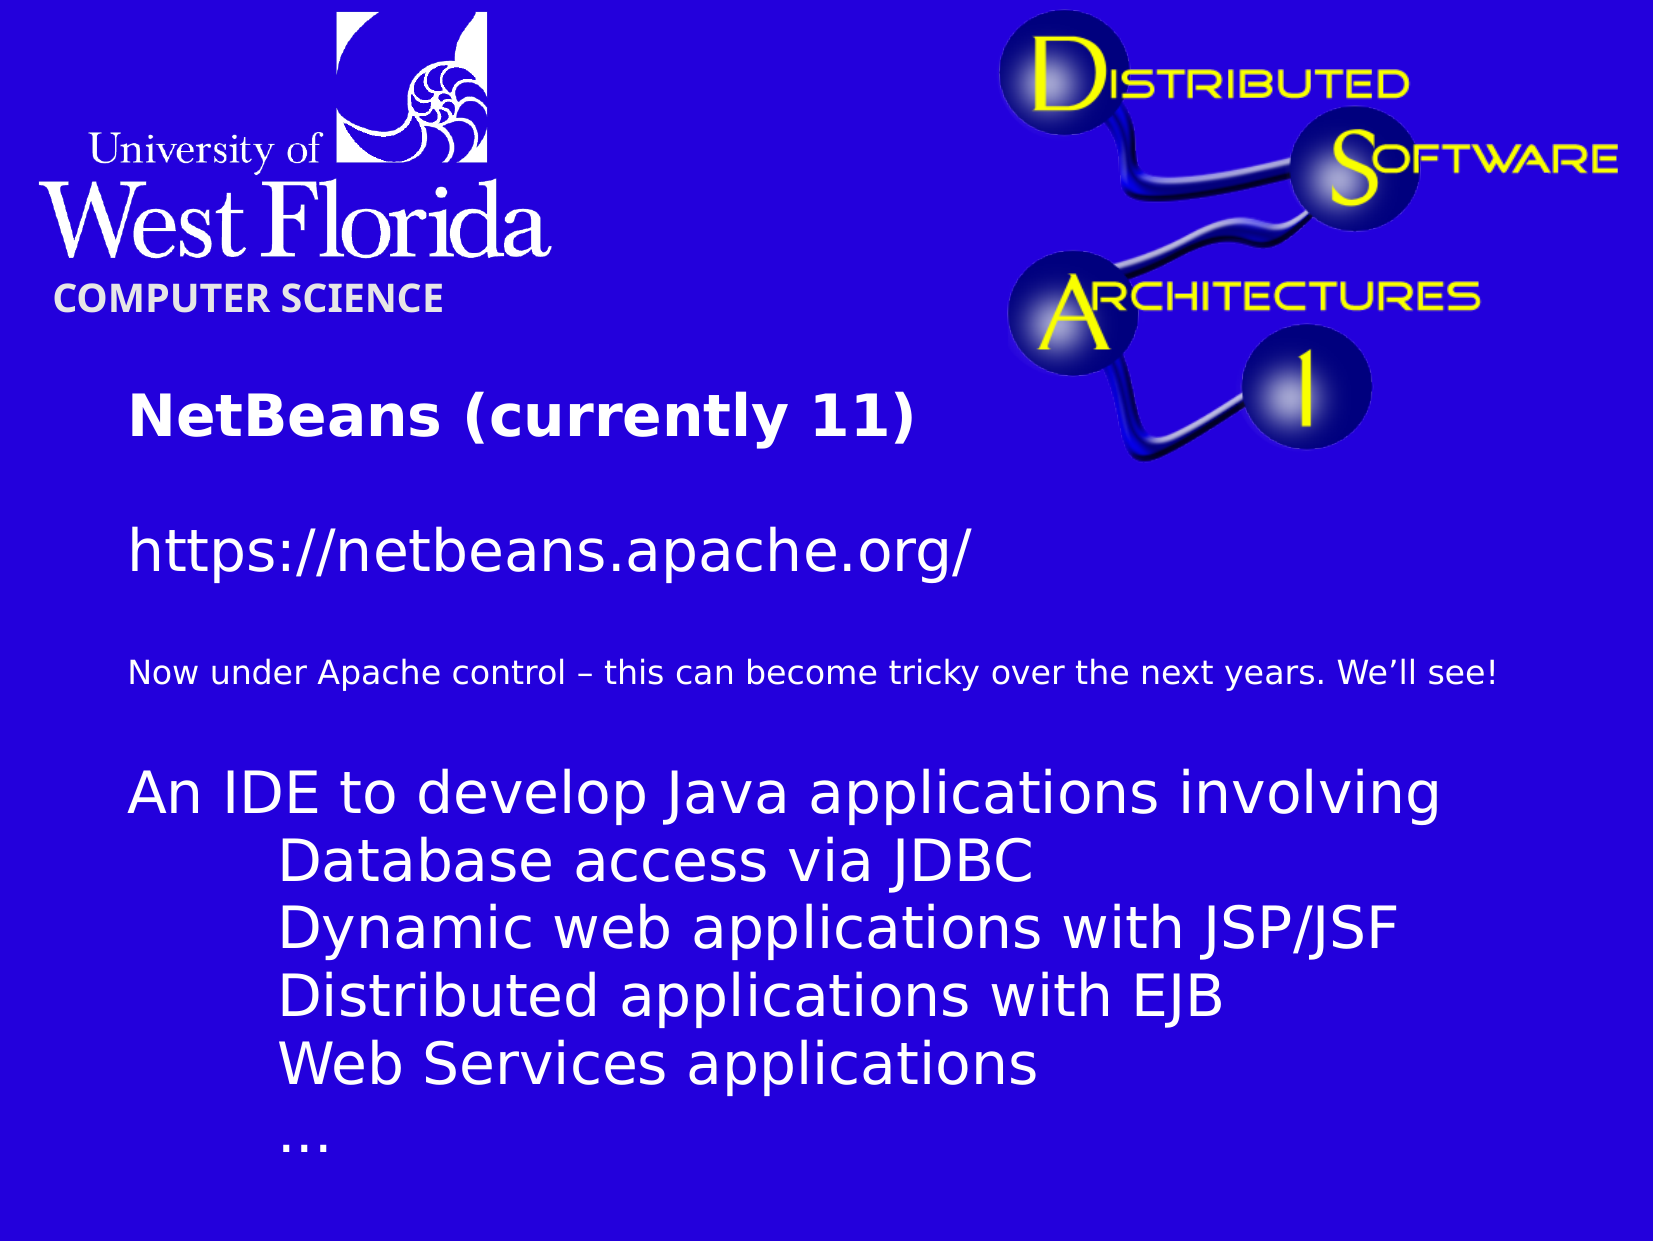

COMPUTER SCIENCE
NetBeans (currently 11)
https://netbeans.apache.org/
Now under Apache control – this can become tricky over the next years. We’ll see!
An IDE to develop Java applications involving
		Database access via JDBC
		Dynamic web applications with JSP/JSF
		Distributed applications with EJB
		Web Services applications
		...